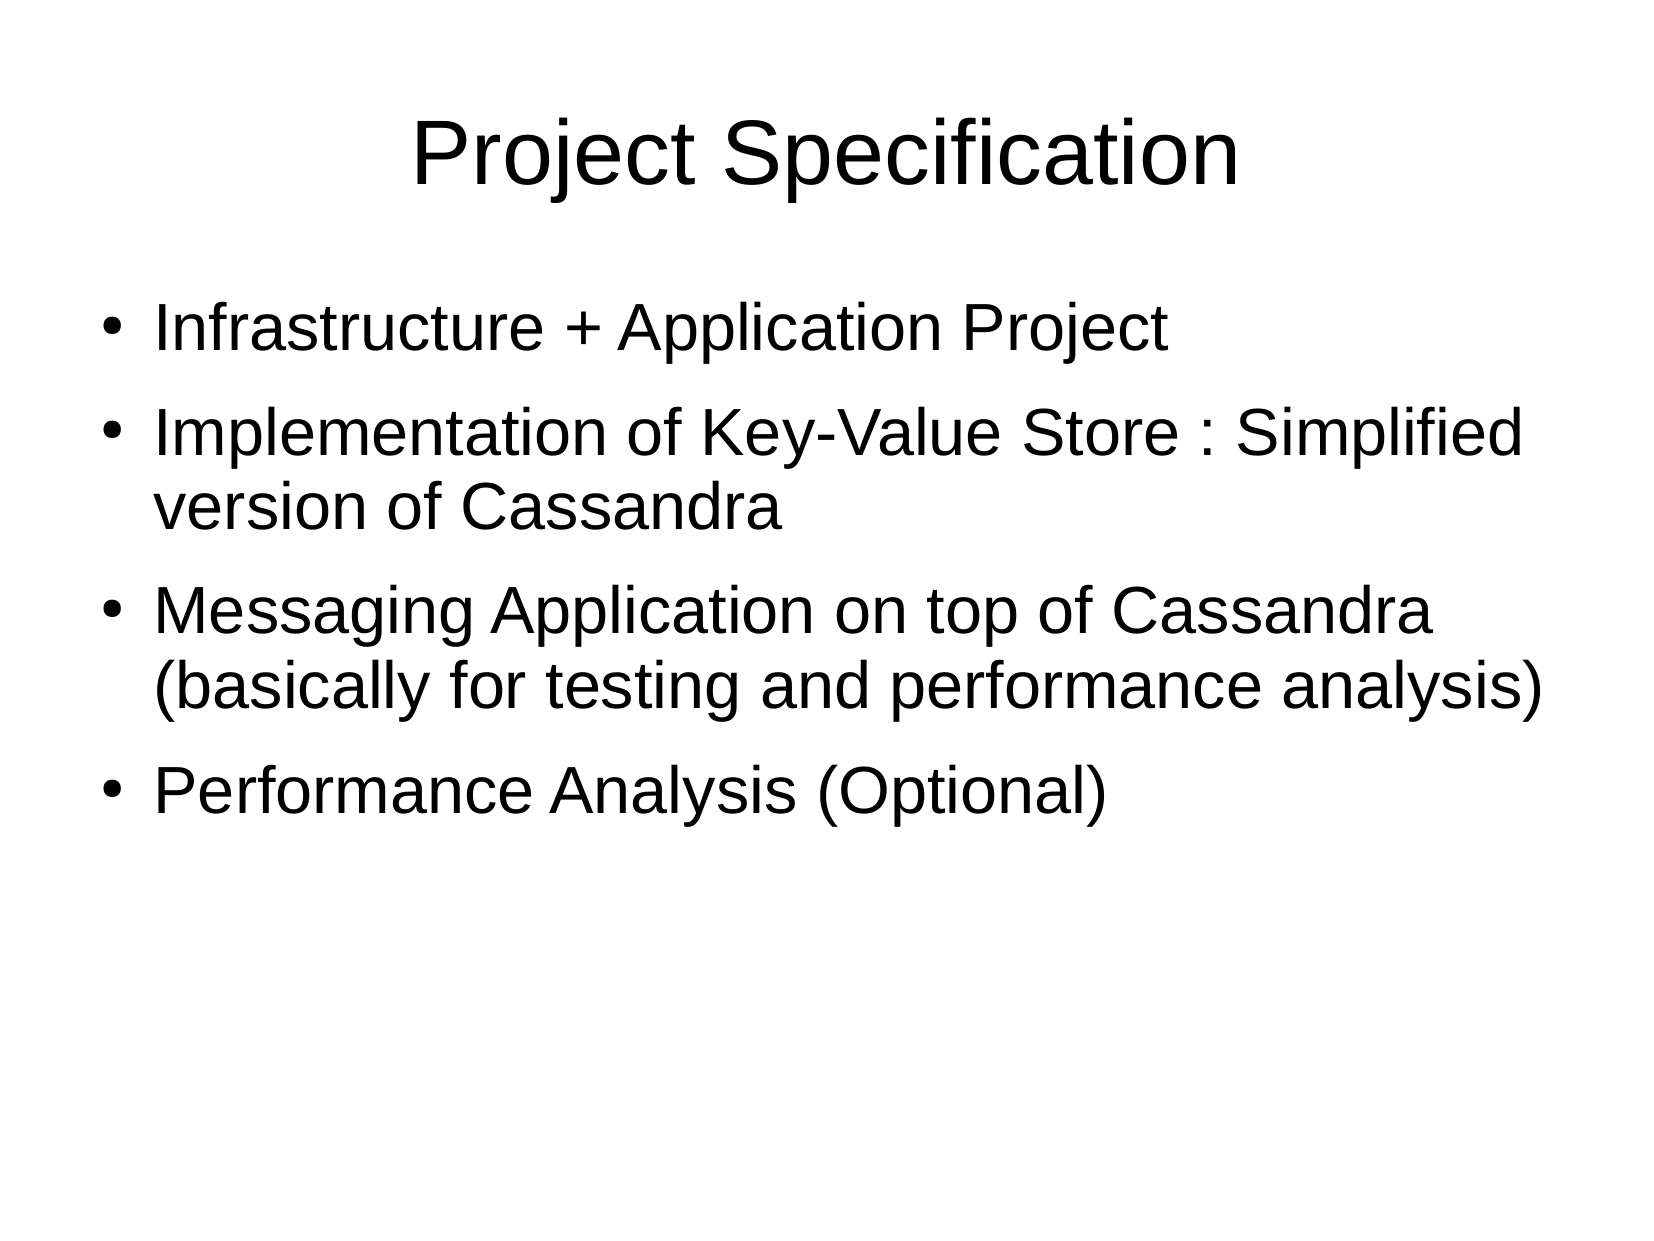

# Project Specification
Infrastructure + Application Project
Implementation of Key-Value Store : Simplified version of Cassandra
Messaging Application on top of Cassandra (basically for testing and performance analysis)
Performance Analysis (Optional)